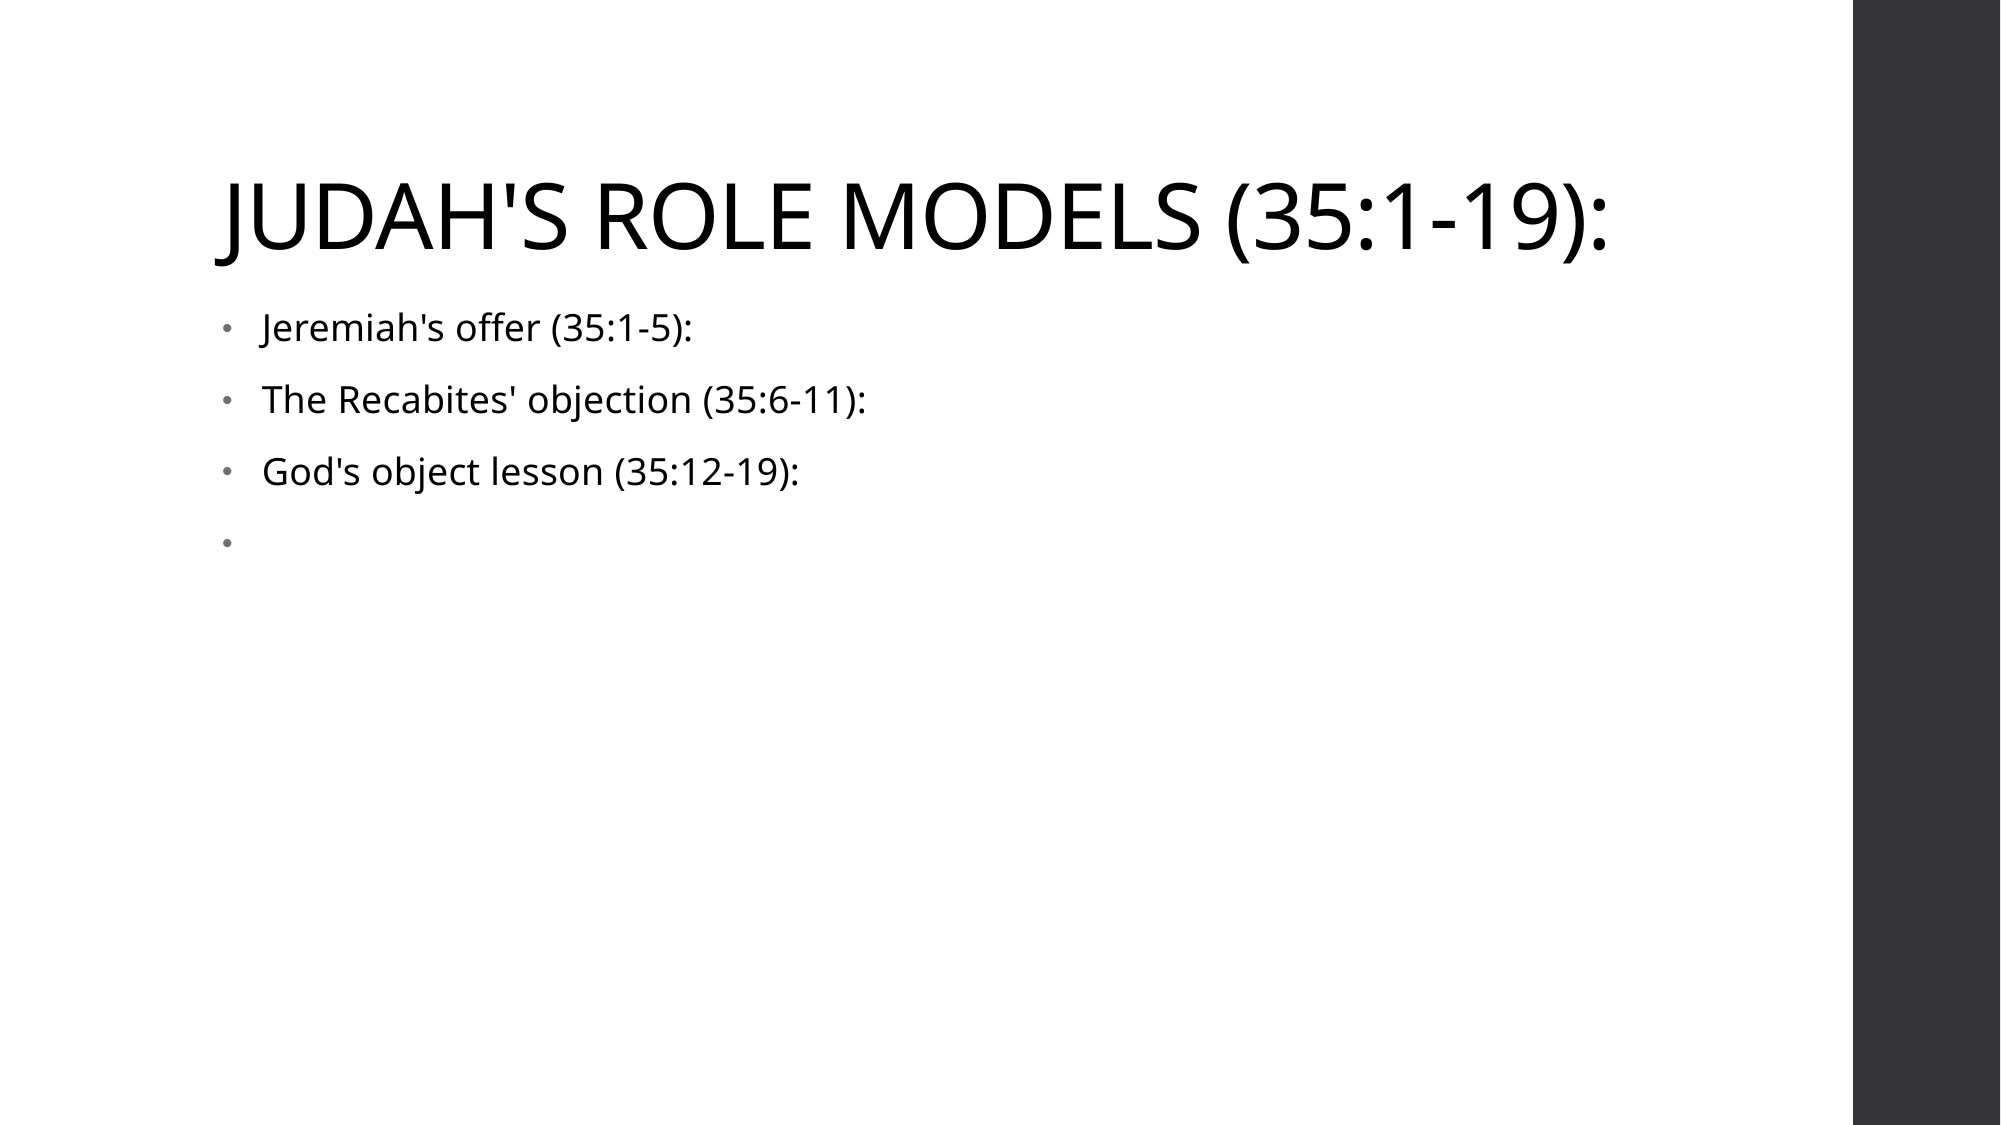

# JUDAH'S ROLE MODELS (35:1-19):
 Jeremiah's offer (35:1-5):
 The Recabites' objection (35:6-11):
 God's object lesson (35:12-19):